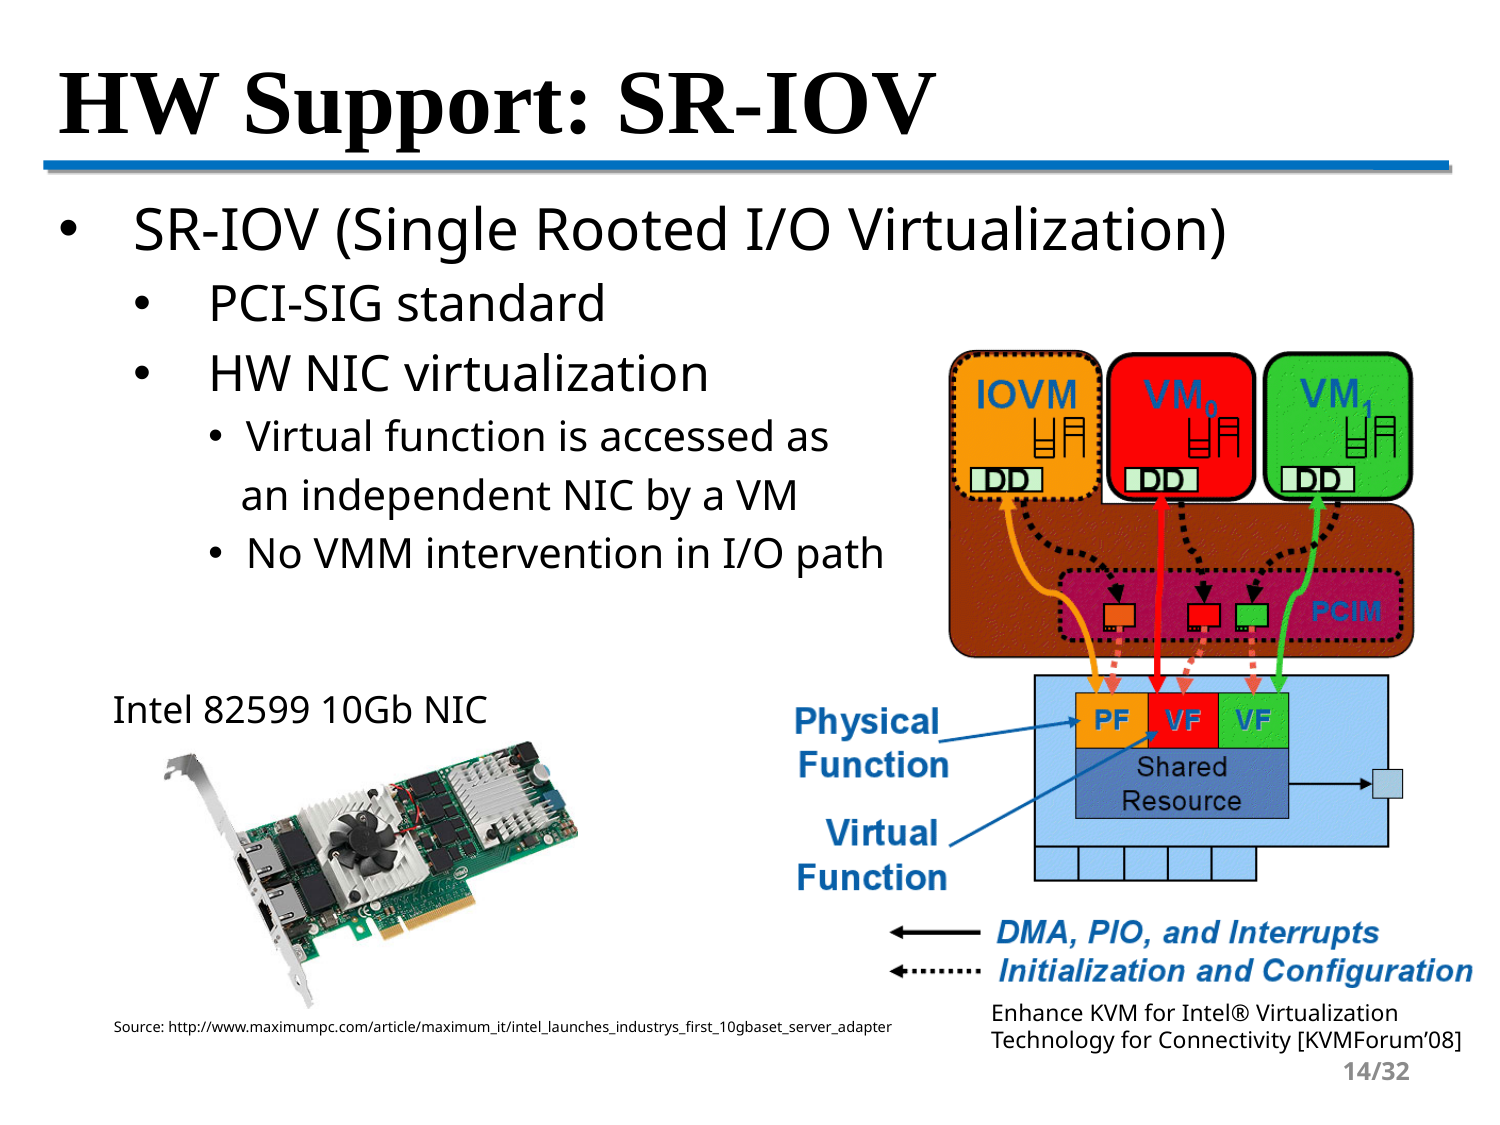

# HW Support: SR-IOV
SR-IOV (Single Rooted I/O Virtualization)
PCI-SIG standard
HW NIC virtualization
Virtual function is accessed as
 an independent NIC by a VM
No VMM intervention in I/O path
Intel 82599 10Gb NIC
Enhance KVM for Intel® Virtualization
Technology for Connectivity [KVMForum’08]
Source: http://www.maximumpc.com/article/maximum_it/intel_launches_industrys_first_10gbaset_server_adapter